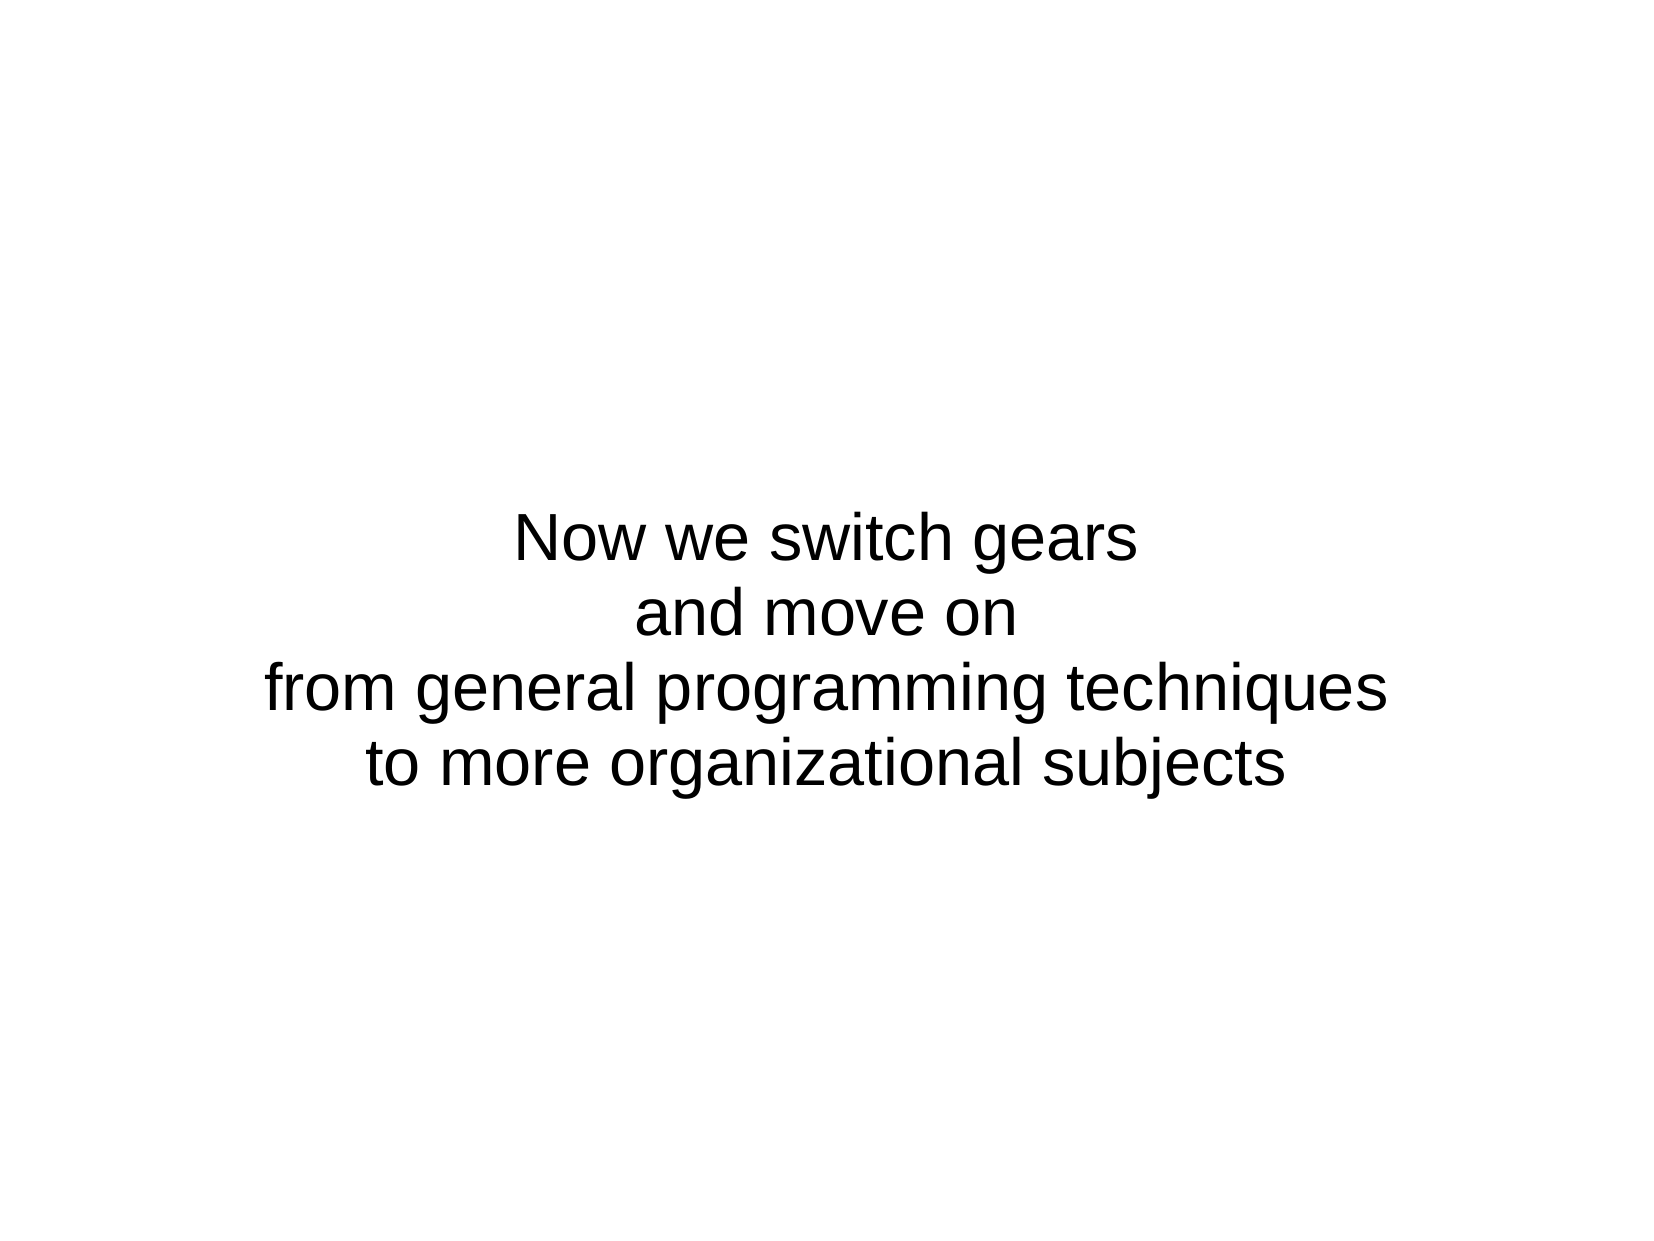

#
Now we switch gears
and move on
from general programming techniques
to more organizational subjects